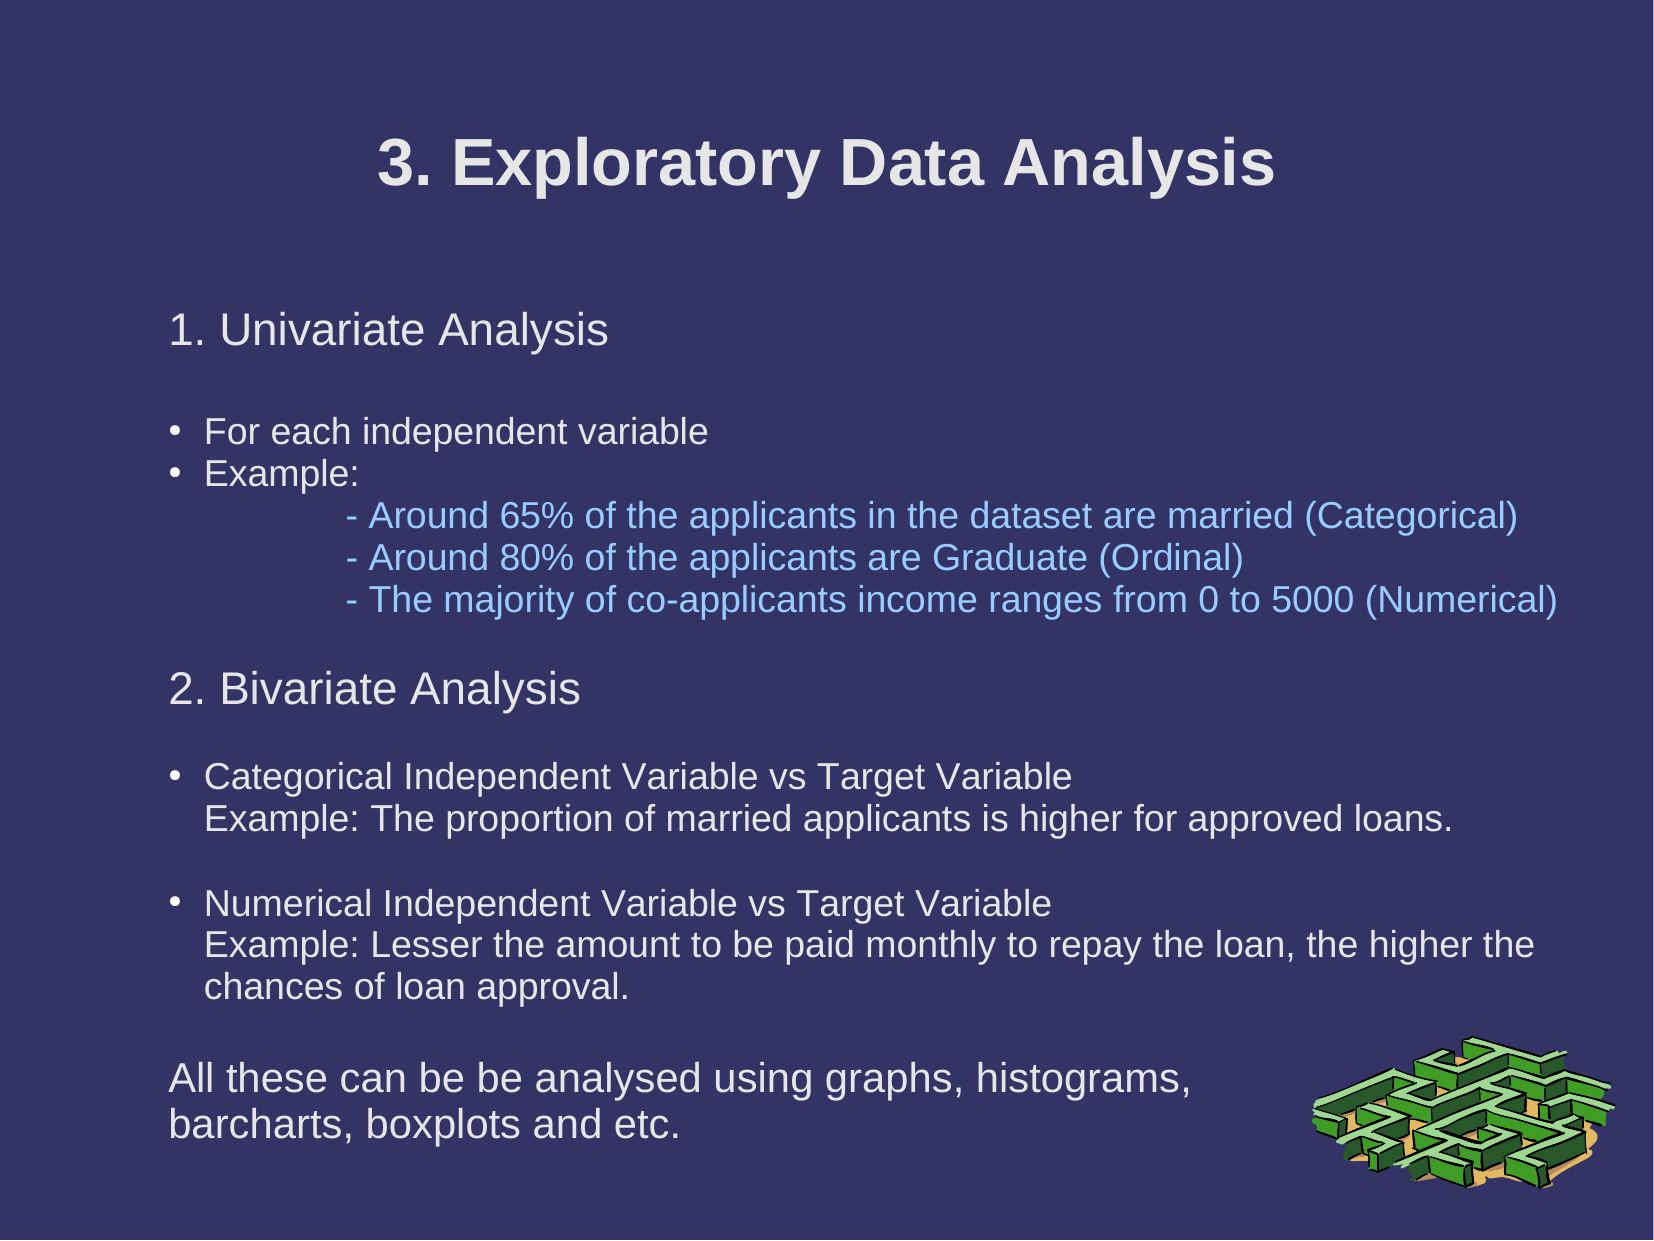

# 3. Exploratory Data Analysis
1. Univariate Analysis
For each independent variable
Example:
- Around 65% of the applicants in the dataset are married (Categorical)
- Around 80% of the applicants are Graduate (Ordinal)
- The majority of co-applicants income ranges from 0 to 5000 (Numerical)
2. Bivariate Analysis
Categorical Independent Variable vs Target Variable
Example: The proportion of married applicants is higher for approved loans.
Numerical Independent Variable vs Target Variable
Example: Lesser the amount to be paid monthly to repay the loan, the higher the
chances of loan approval.
All these can be be analysed using graphs, histograms,
barcharts, boxplots and etc.